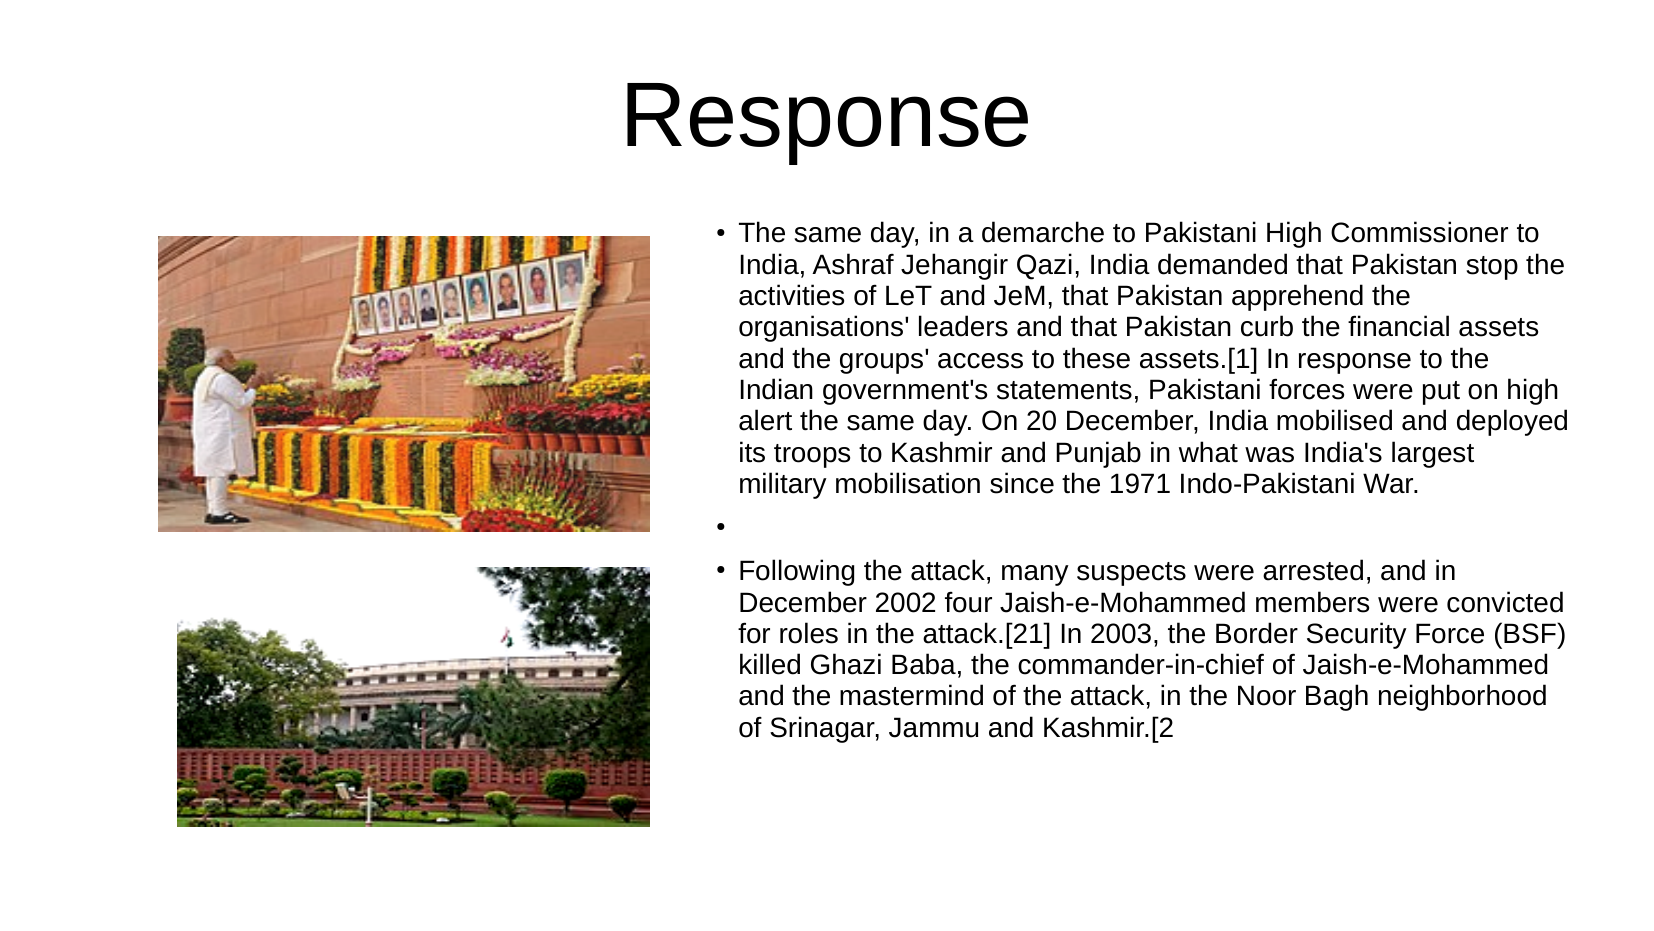

# Response
The same day, in a demarche to Pakistani High Commissioner to India, Ashraf Jehangir Qazi, India demanded that Pakistan stop the activities of LeT and JeM, that Pakistan apprehend the organisations' leaders and that Pakistan curb the financial assets and the groups' access to these assets.[1] In response to the Indian government's statements, Pakistani forces were put on high alert the same day. On 20 December, India mobilised and deployed its troops to Kashmir and Punjab in what was India's largest military mobilisation since the 1971 Indo-Pakistani War.
Following the attack, many suspects were arrested, and in December 2002 four Jaish-e-Mohammed members were convicted for roles in the attack.[21] In 2003, the Border Security Force (BSF) killed Ghazi Baba, the commander-in-chief of Jaish-e-Mohammed and the mastermind of the attack, in the Noor Bagh neighborhood of Srinagar, Jammu and Kashmir.[2